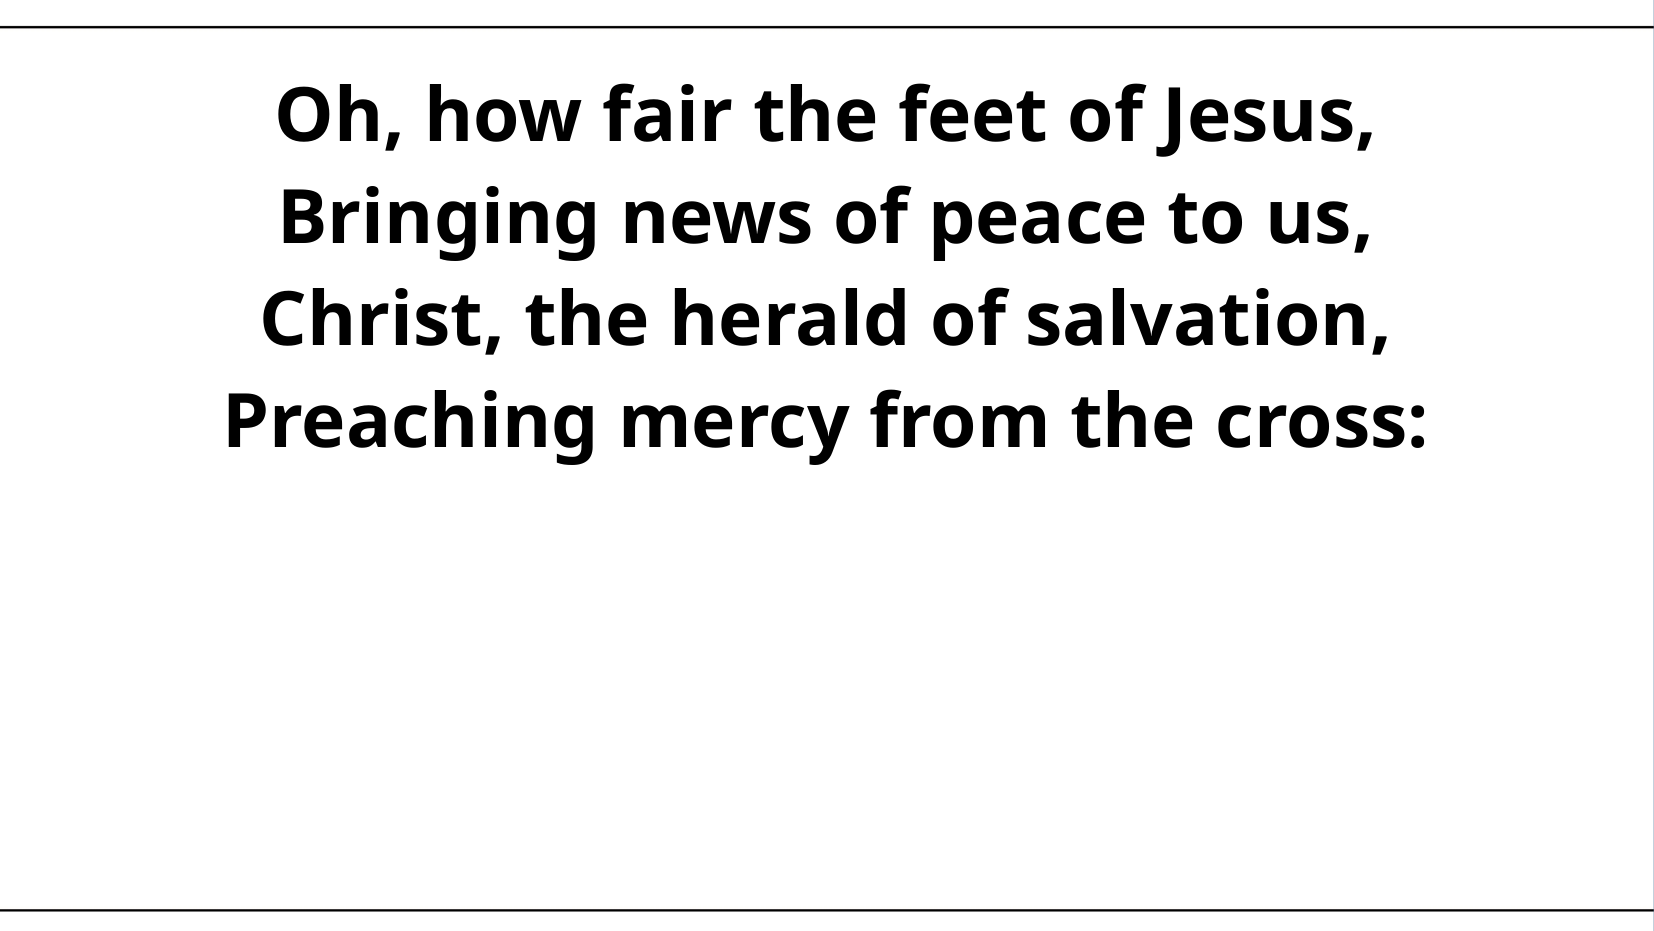

Oh, how fair the feet of Jesus,
Bringing news of peace to us,
Christ, the herald of salvation,
Preaching mercy from the cross: